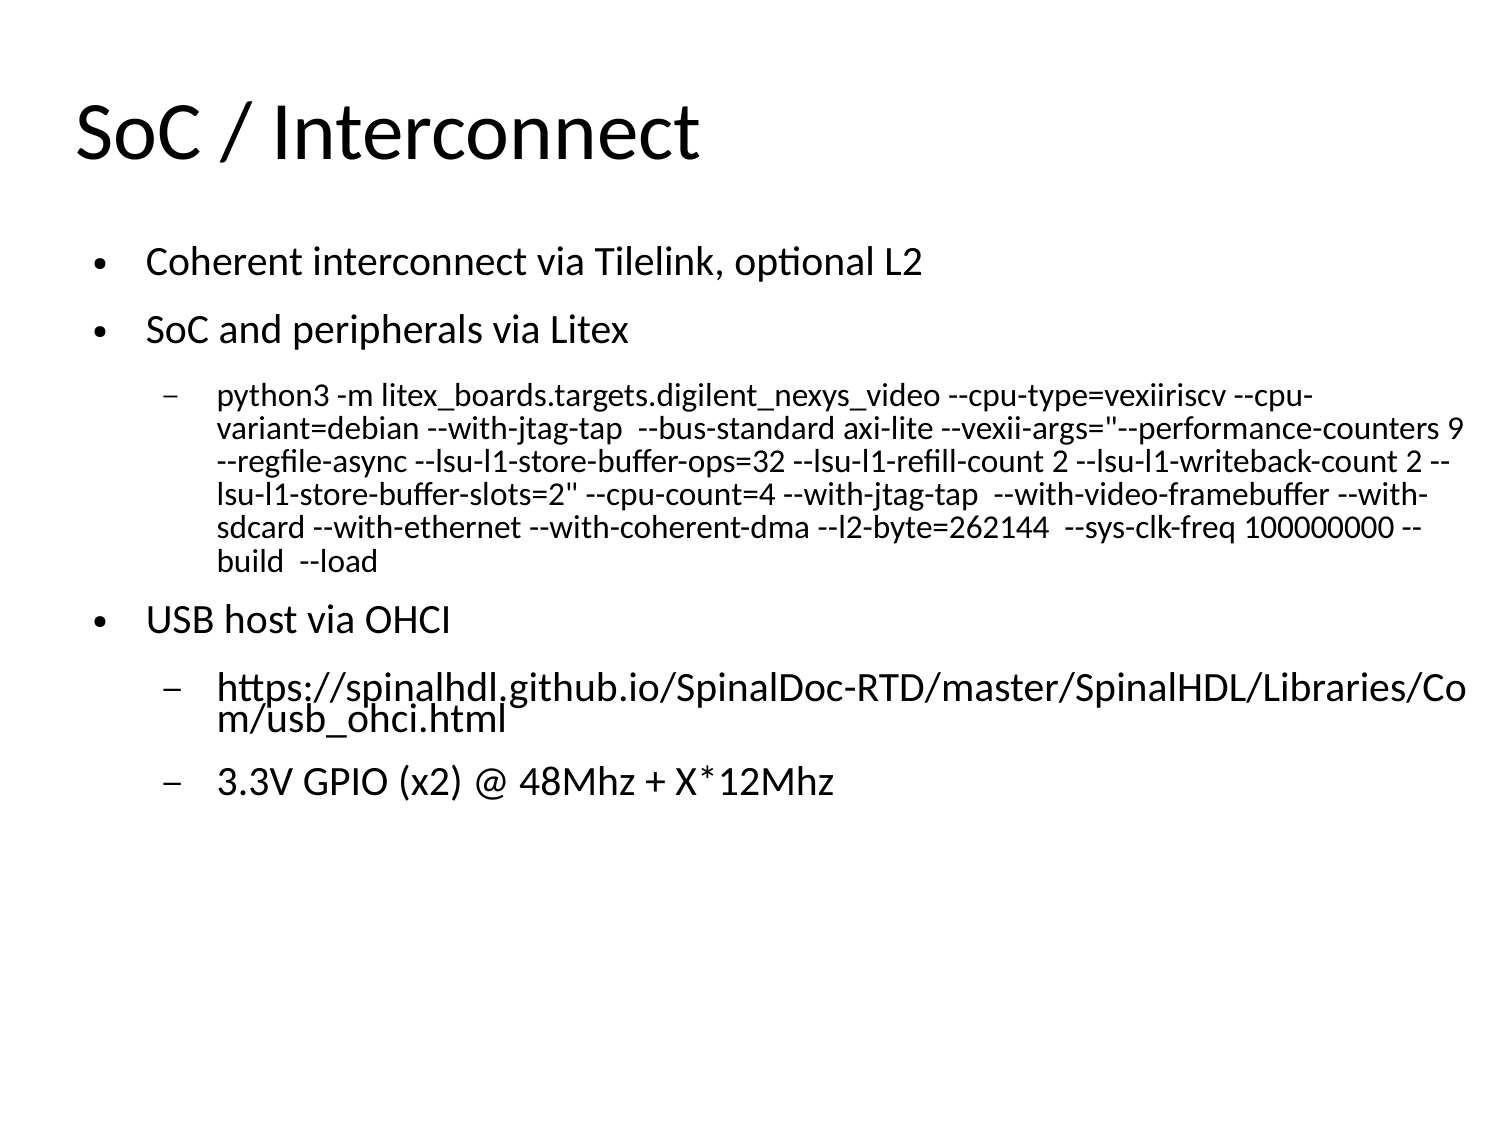

# SoC / Interconnect
Coherent interconnect via Tilelink, optional L2
SoC and peripherals via Litex
python3 -m litex_boards.targets.digilent_nexys_video --cpu-type=vexiiriscv --cpu-variant=debian --with-jtag-tap --bus-standard axi-lite --vexii-args="--performance-counters 9 --regfile-async --lsu-l1-store-buffer-ops=32 --lsu-l1-refill-count 2 --lsu-l1-writeback-count 2 --lsu-l1-store-buffer-slots=2" --cpu-count=4 --with-jtag-tap --with-video-framebuffer --with-sdcard --with-ethernet --with-coherent-dma --l2-byte=262144 --sys-clk-freq 100000000 --build --load
USB host via OHCI
https://spinalhdl.github.io/SpinalDoc-RTD/master/SpinalHDL/Libraries/Com/usb_ohci.html
3.3V GPIO (x2) @ 48Mhz + X*12Mhz